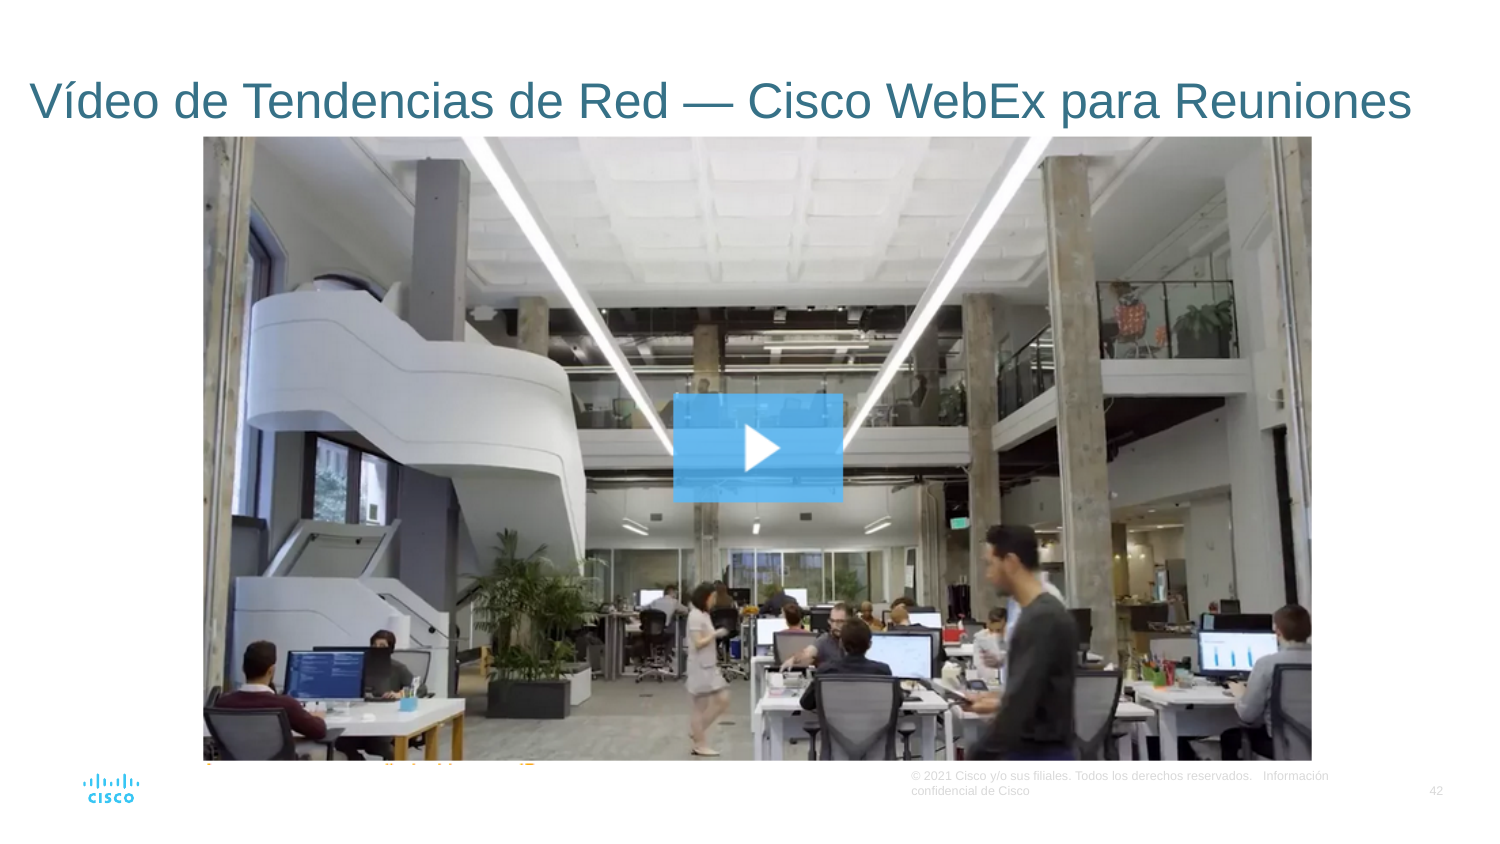

# Vídeo de Tendencias de Red — Cisco WebEx para Reuniones